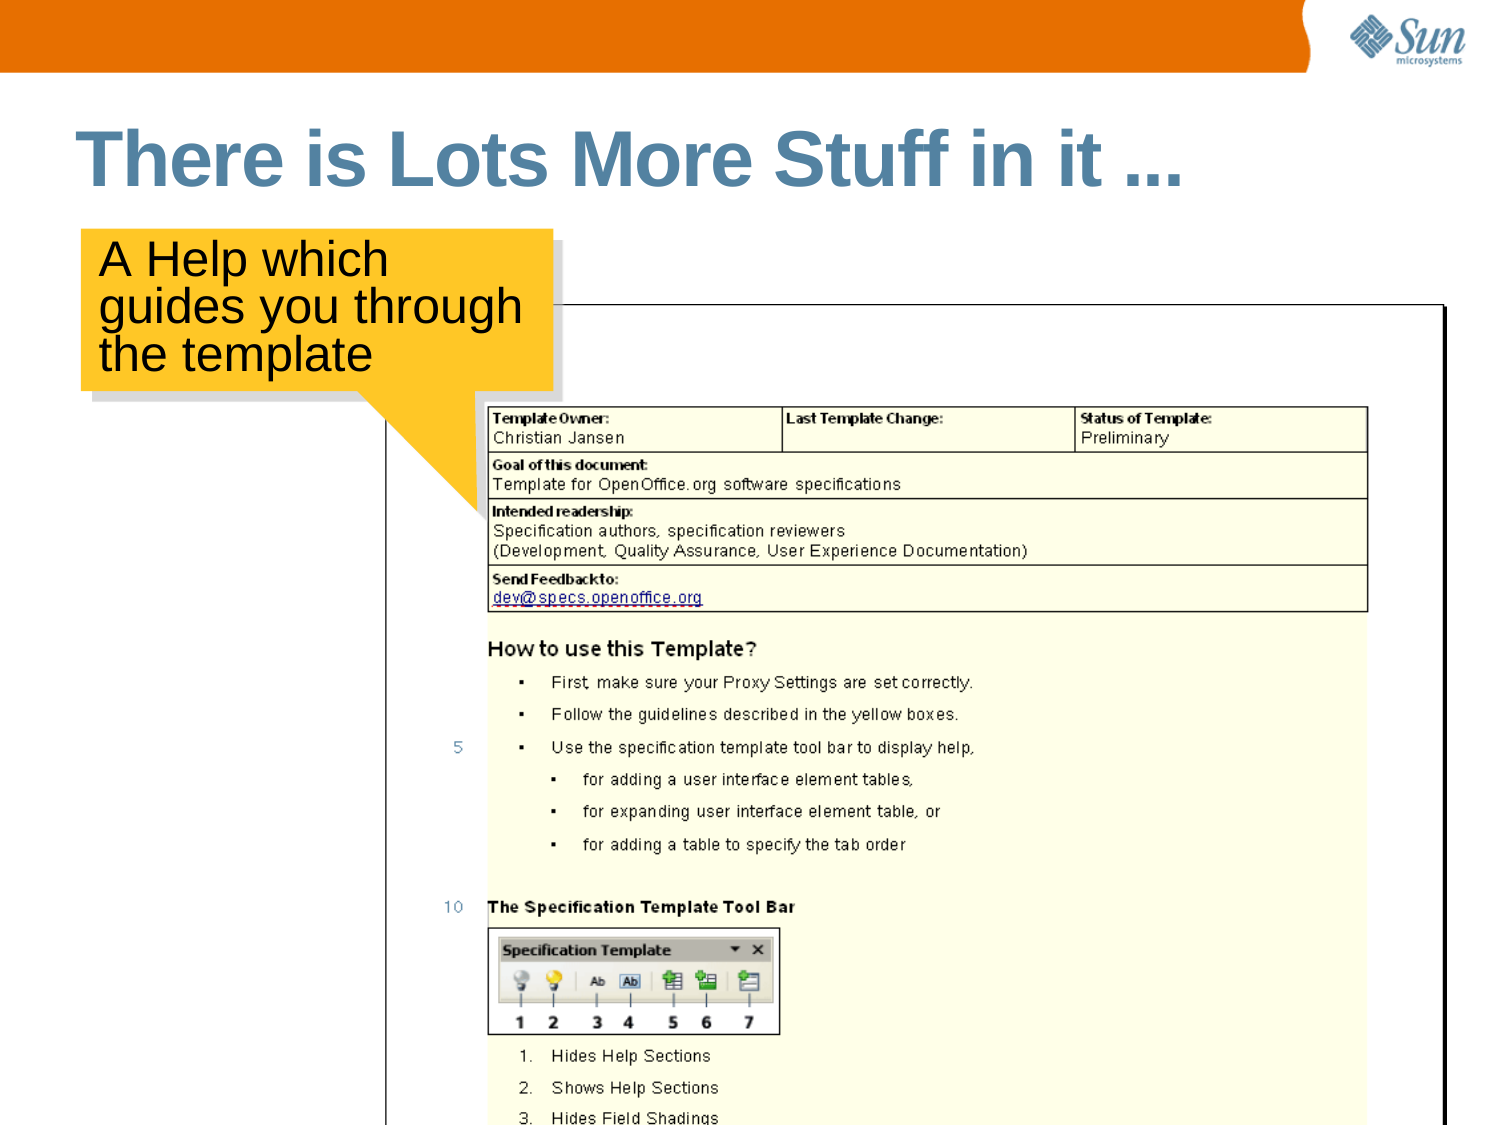

# There is Lots More Stuff in it ...
A Help which
guides you through
the template